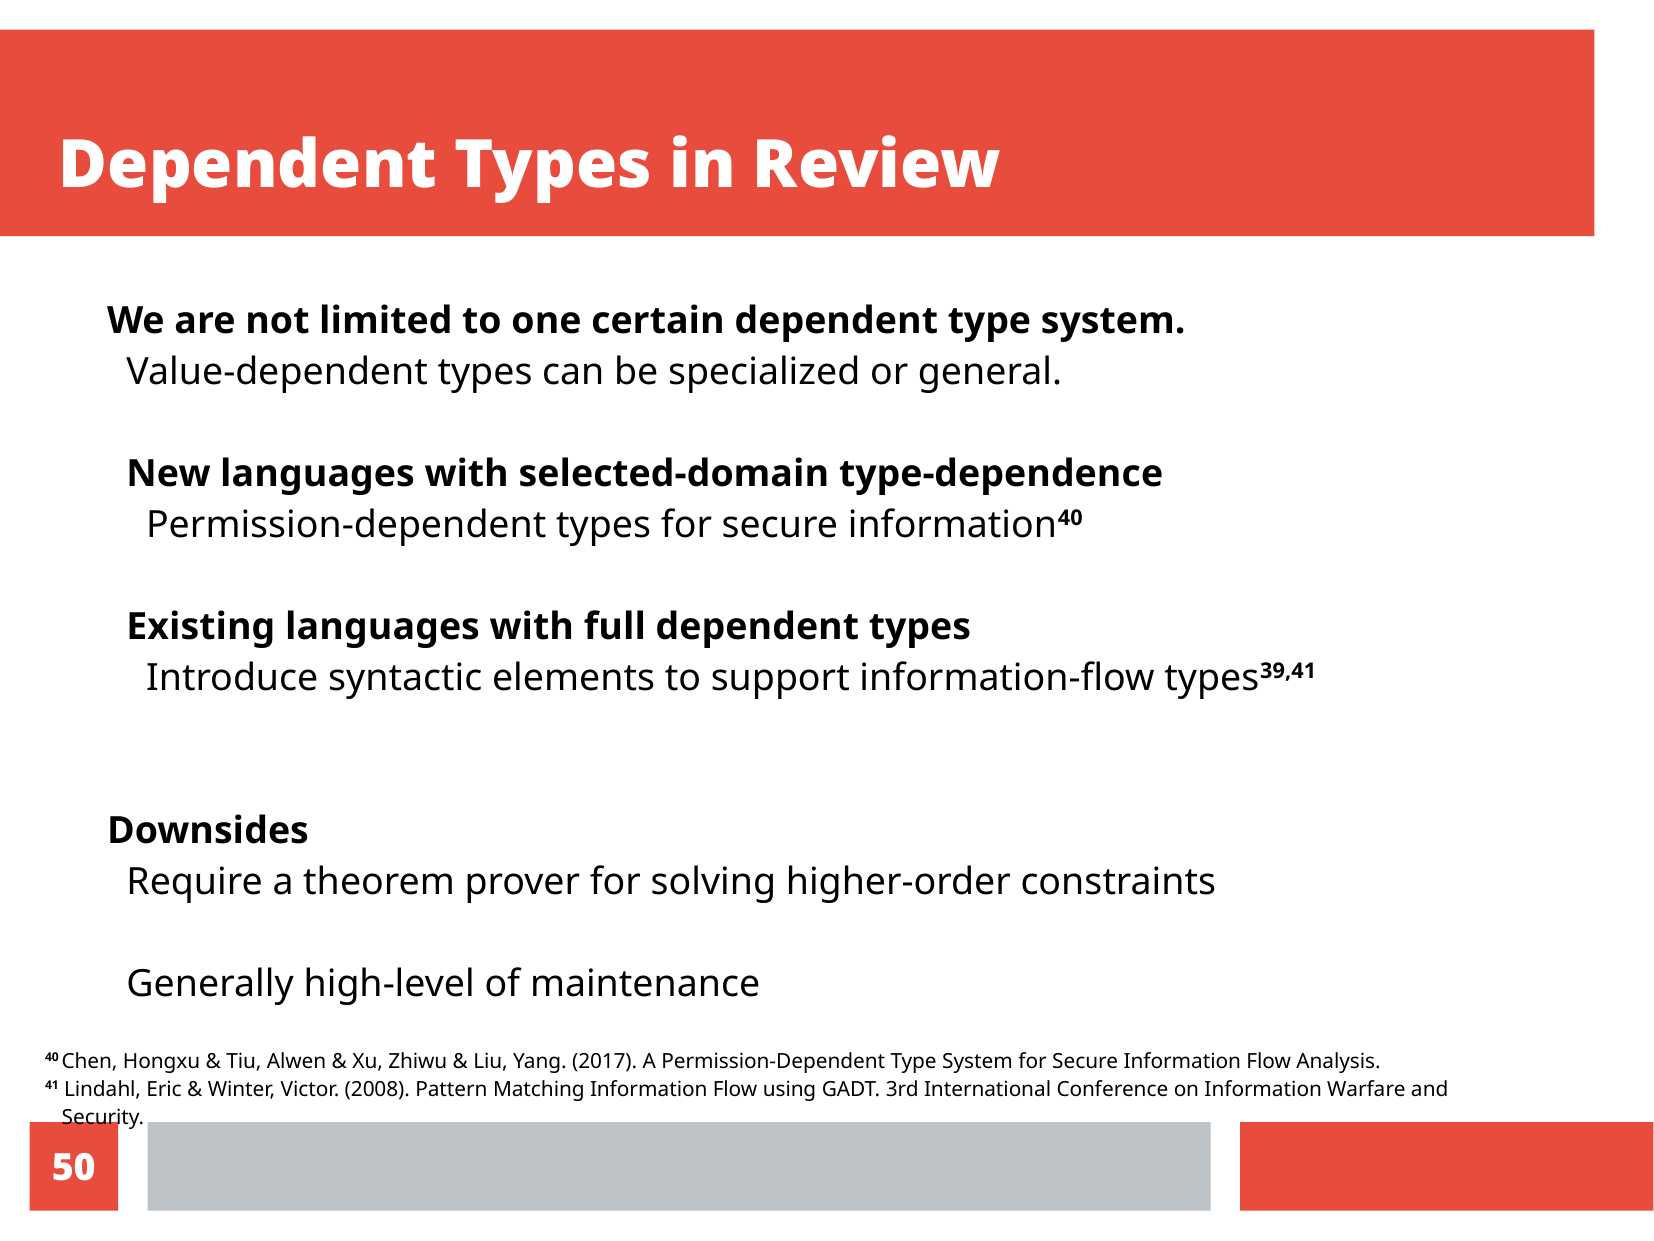

# Dependent Types in Review
We are not limited to one certain dependent type system.
 Value-dependent types can be specialized or general.
 New languages with selected-domain type-dependence
 Permission-dependent types for secure information40
 Existing languages with full dependent types
 Introduce syntactic elements to support information-flow types39,41
Downsides
 Require a theorem prover for solving higher-order constraints
 Generally high-level of maintenance
40 Chen, Hongxu & Tiu, Alwen & Xu, Zhiwu & Liu, Yang. (2017). A Permission-Dependent Type System for Secure Information Flow Analysis.
41 Lindahl, Eric & Winter, Victor. (2008). Pattern Matching Information Flow using GADT. 3rd International Conference on Information Warfare and
 Security.
50